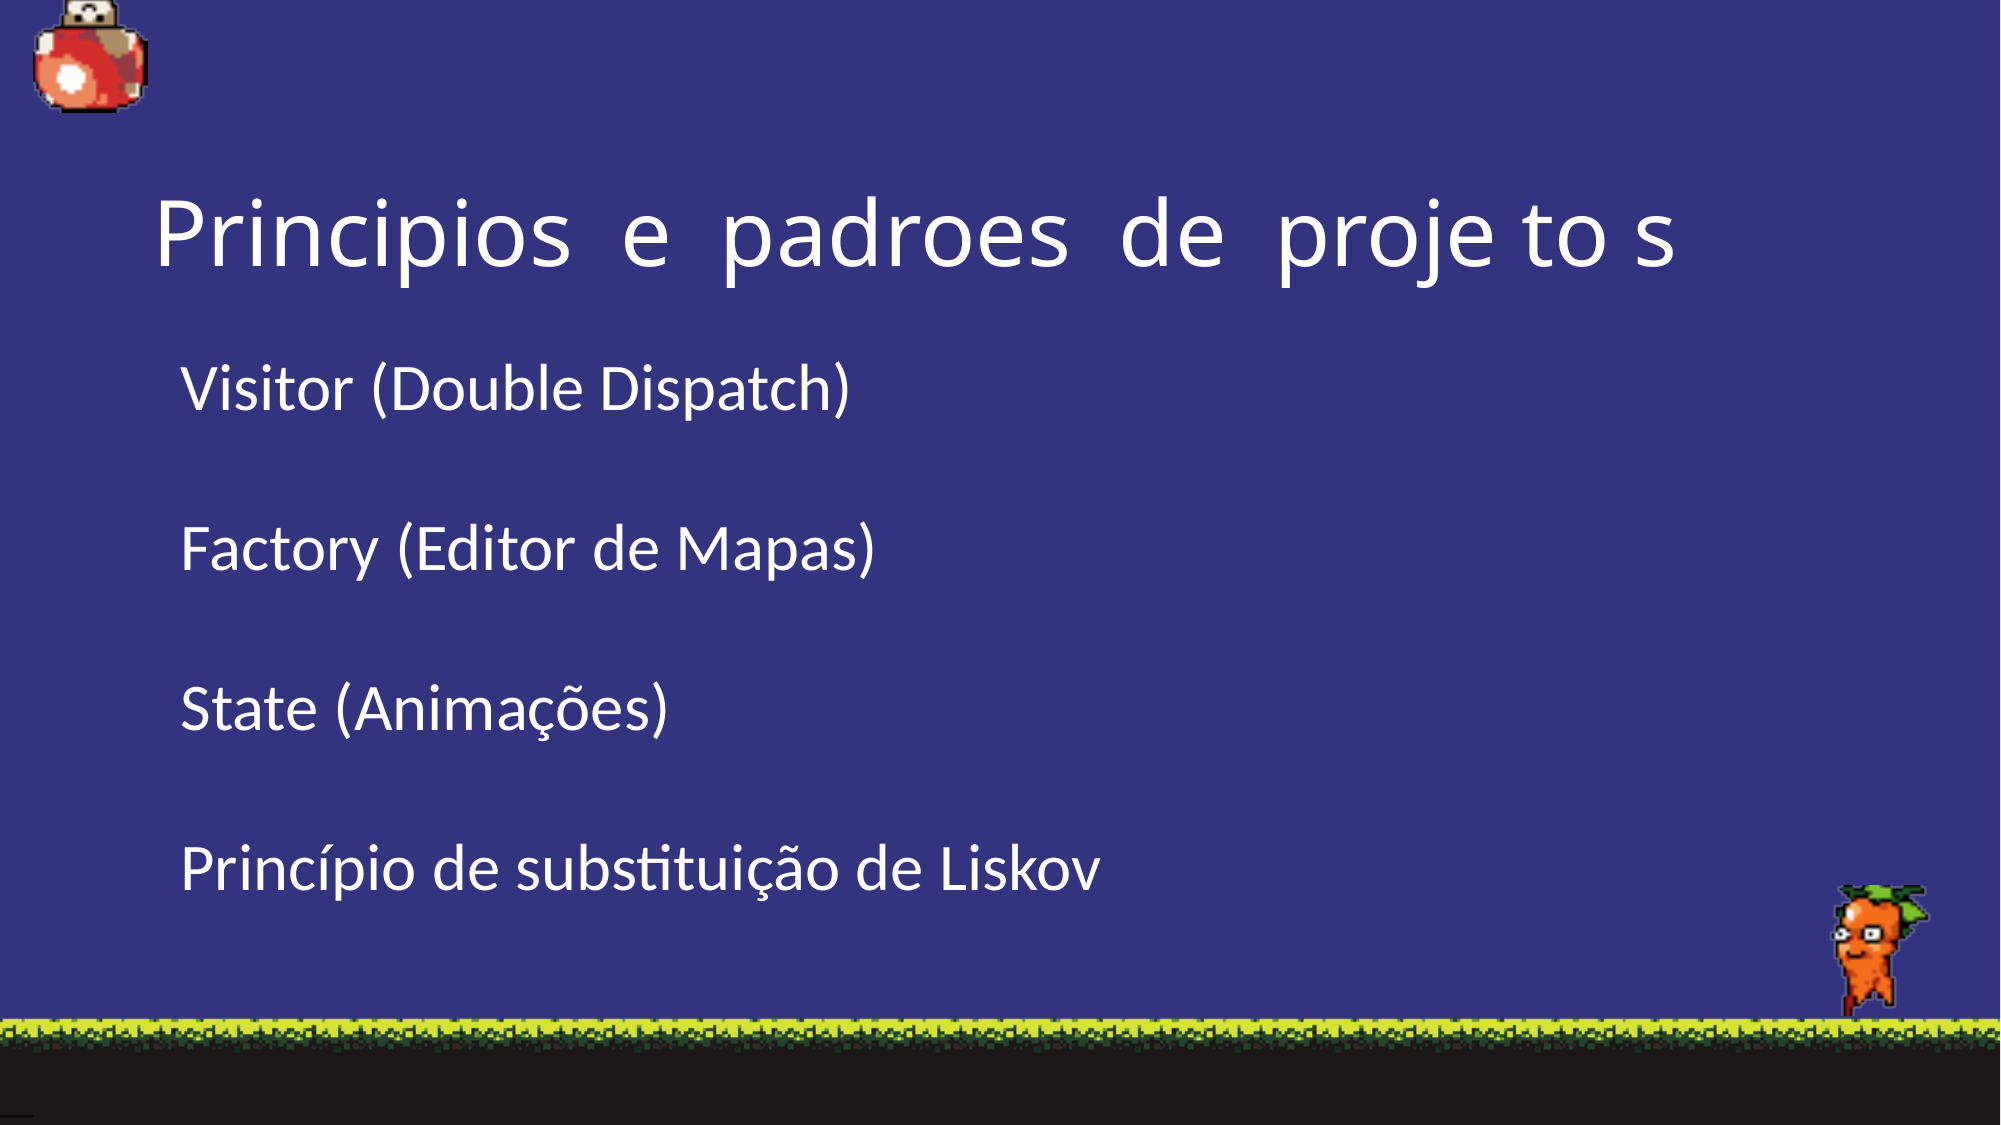

# Principios e padroes de proje to s
Visitor (Double Dispatch)
Factory (Editor de Mapas)
State (Animações)
Princípio de substituição de Liskov